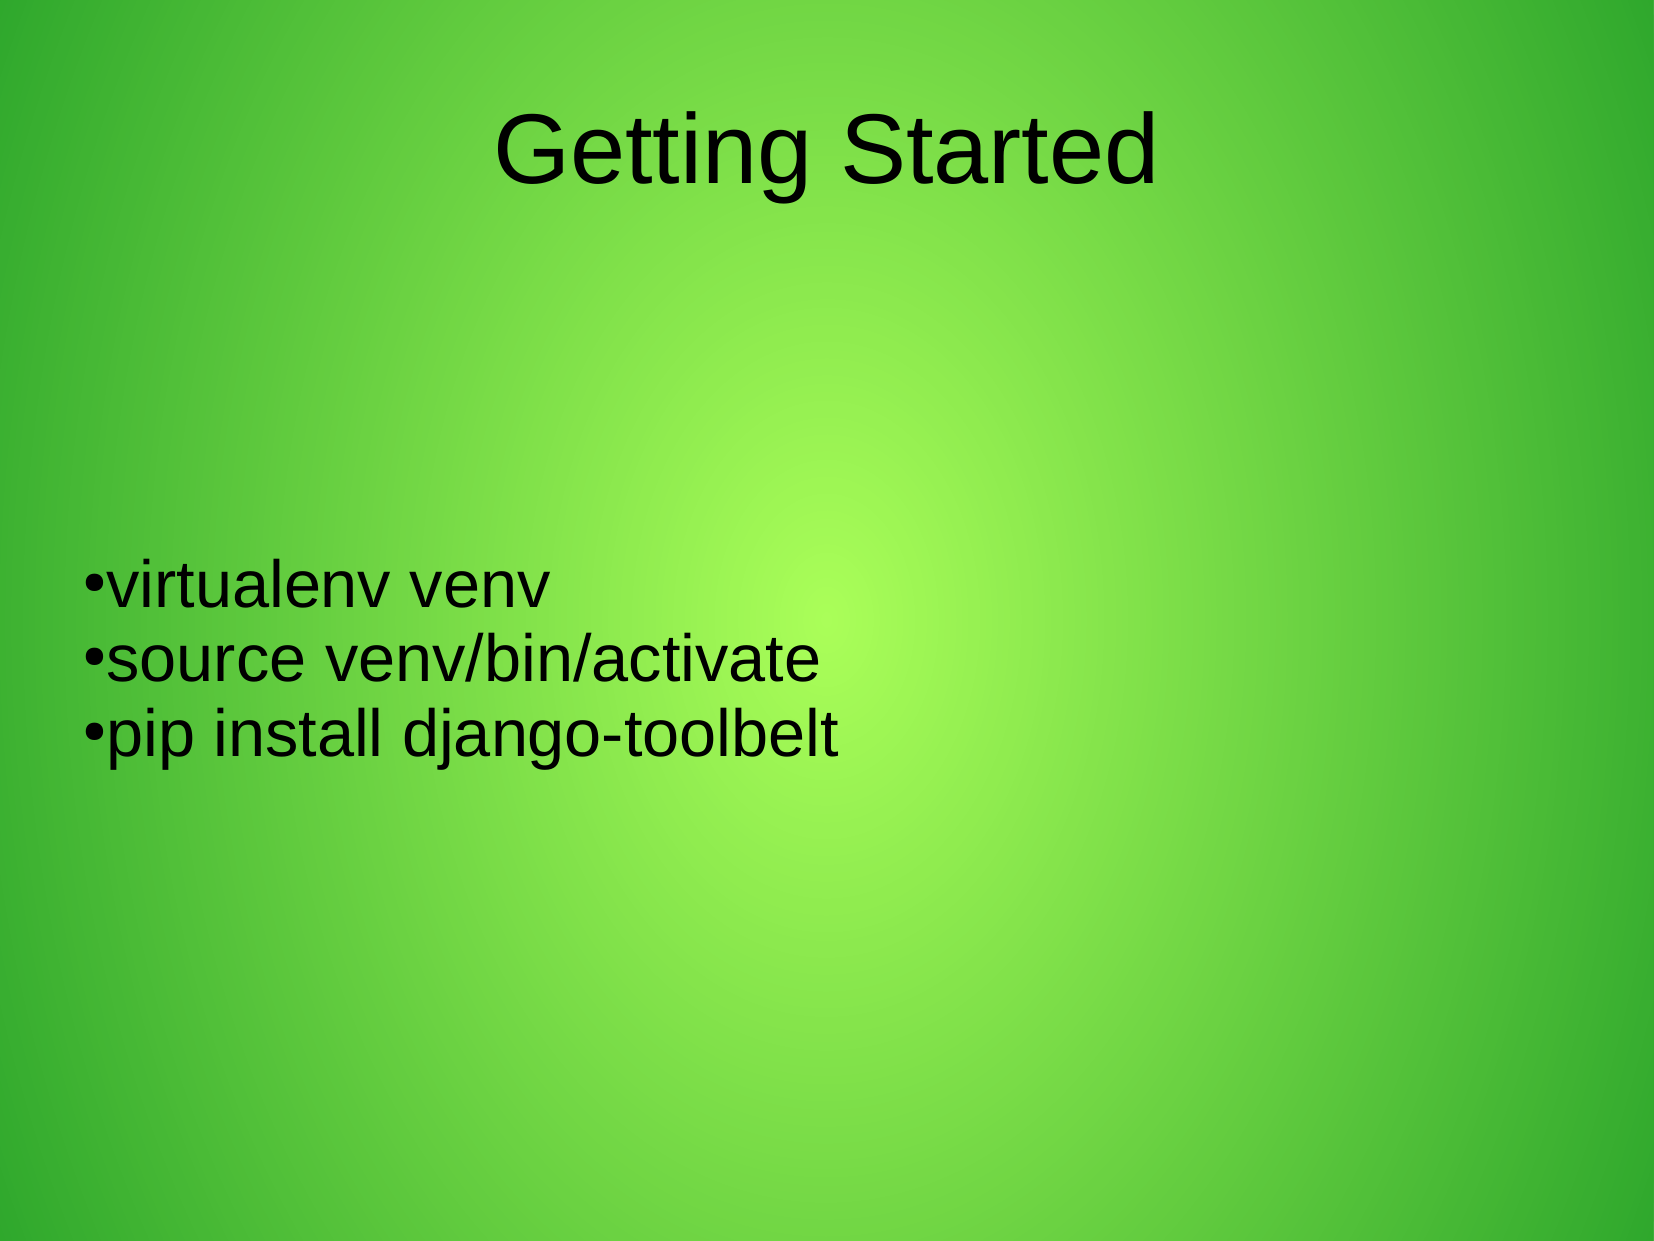

# Getting Started
virtualenv venv
source venv/bin/activate
pip install django-toolbelt